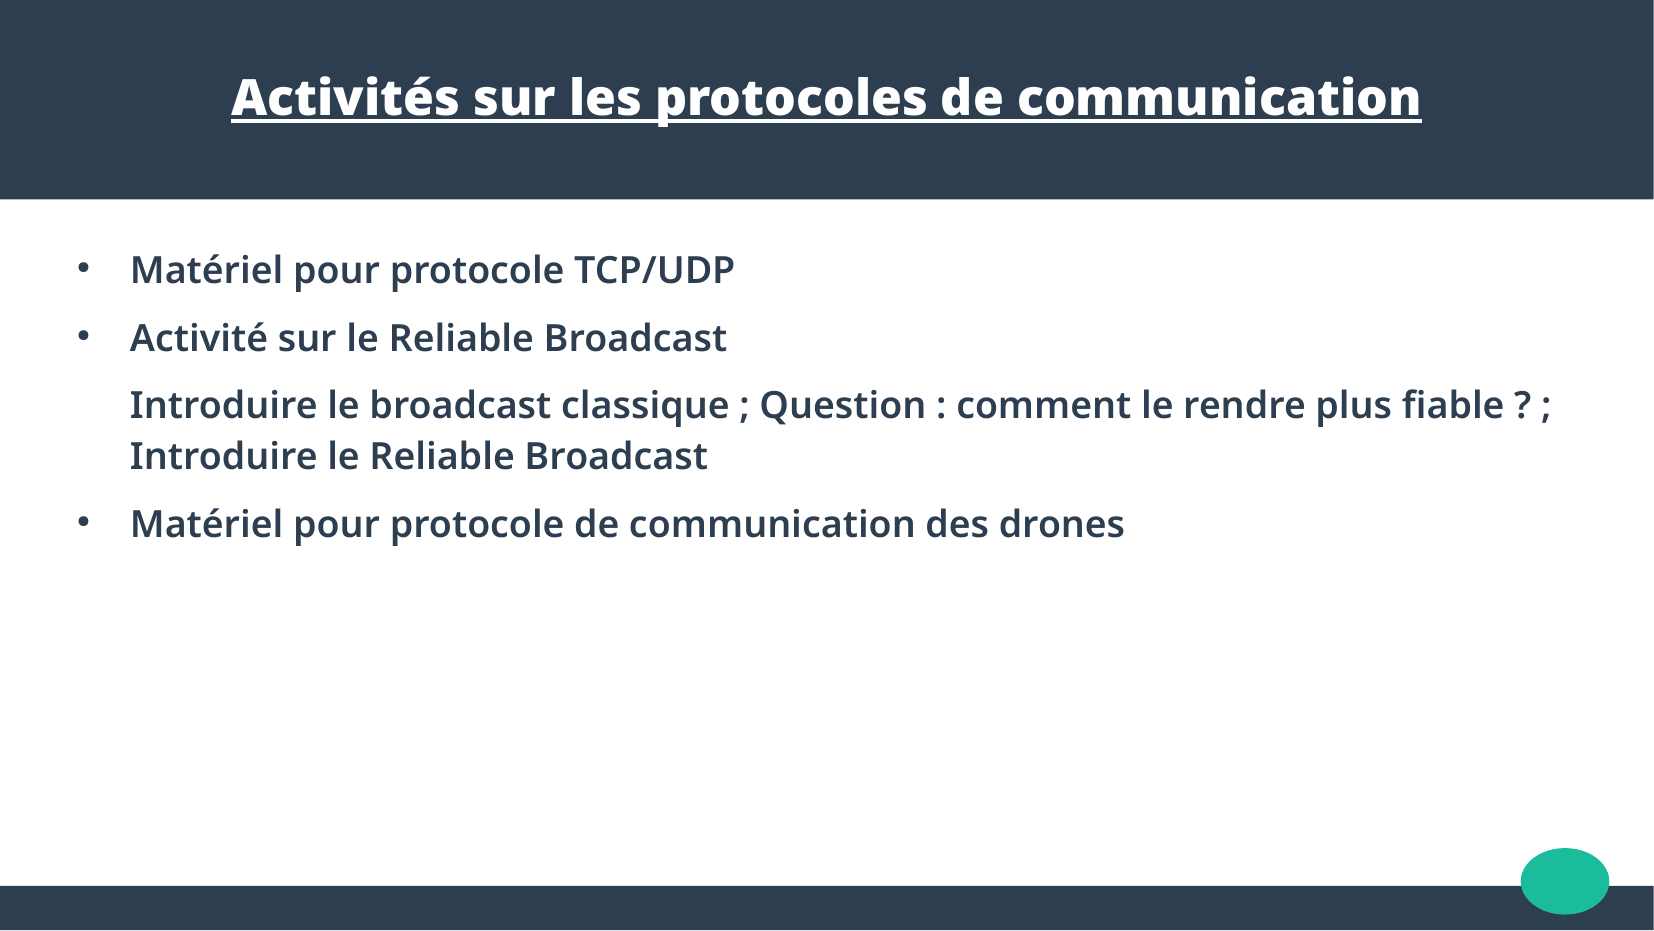

# Activités sur les protocoles de communication
Matériel pour protocole TCP/UDP
Activité sur le Reliable Broadcast
Introduire le broadcast classique ; Question : comment le rendre plus fiable ? ; Introduire le Reliable Broadcast
Matériel pour protocole de communication des drones